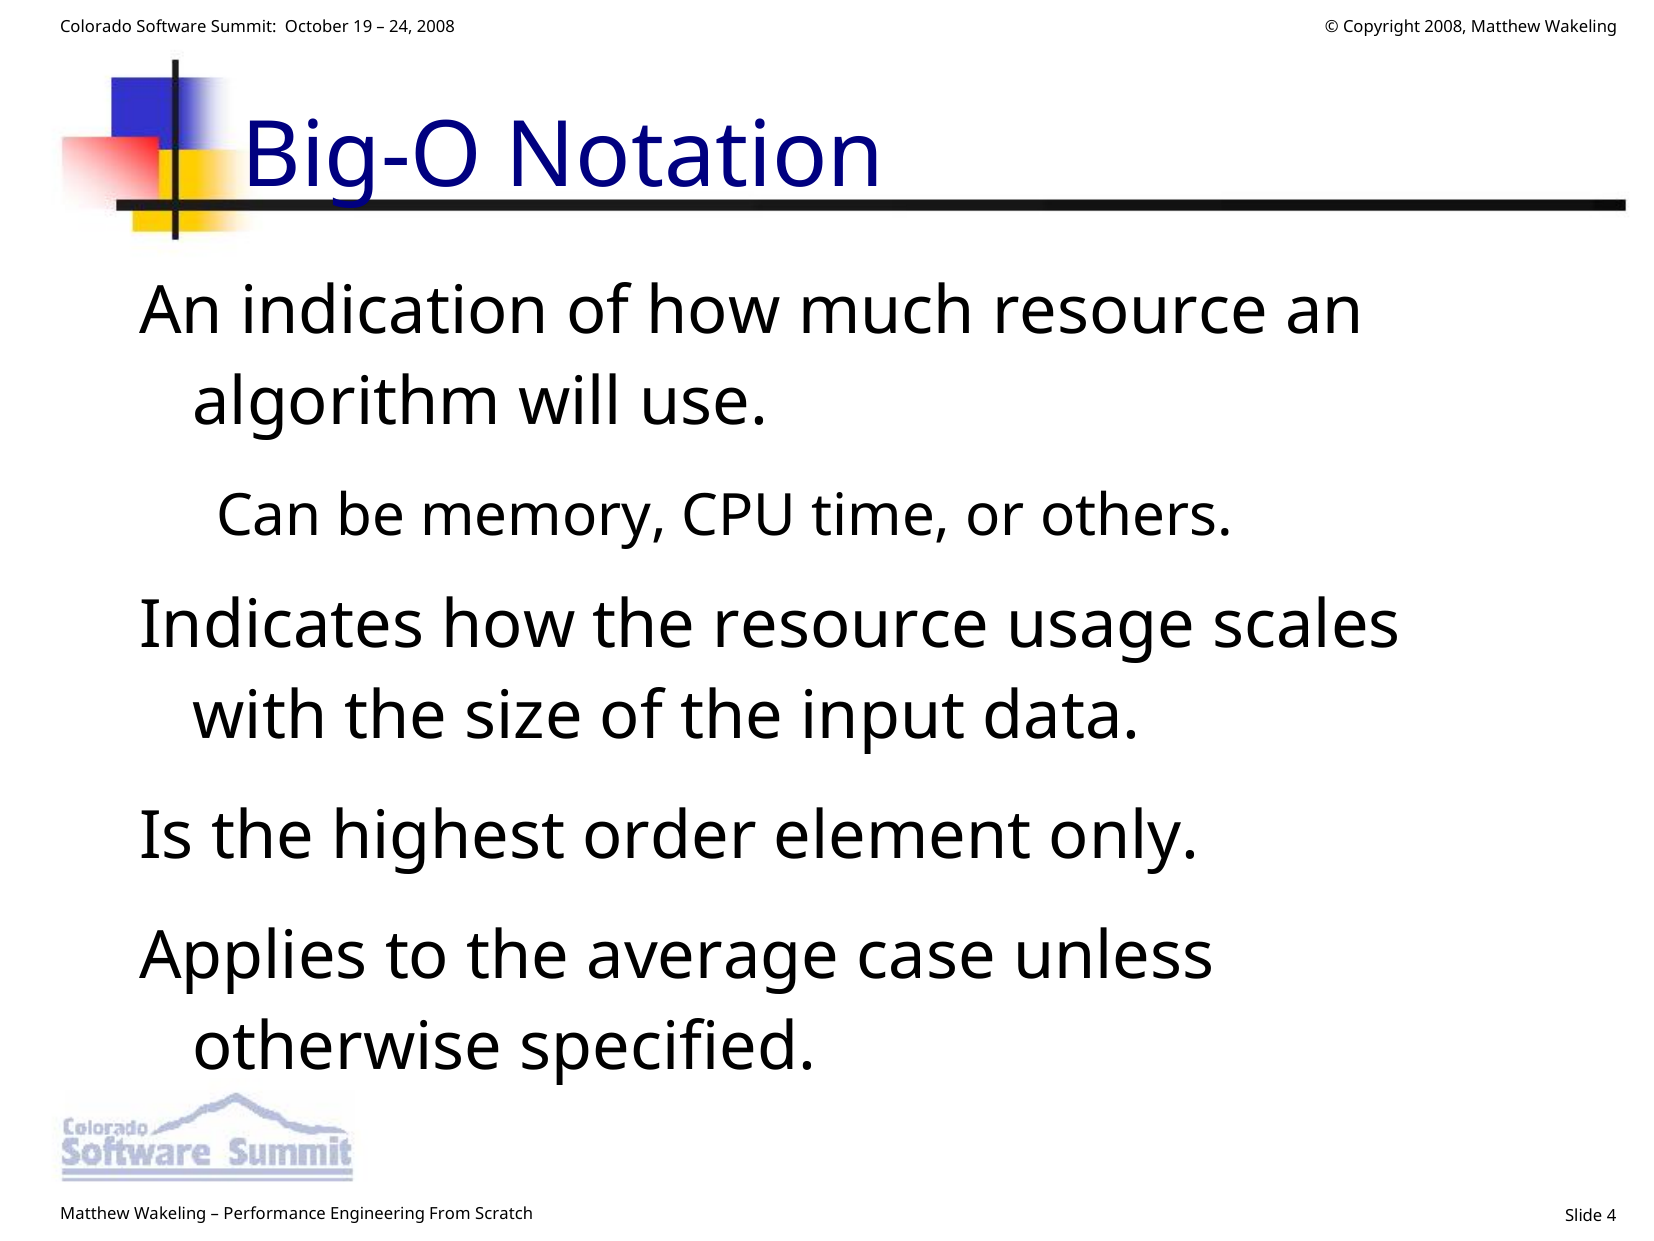

# Big-O Notation
An indication of how much resource an algorithm will use.
Can be memory, CPU time, or others.
Indicates how the resource usage scales with the size of the input data.
Is the highest order element only.
Applies to the average case unless otherwise specified.